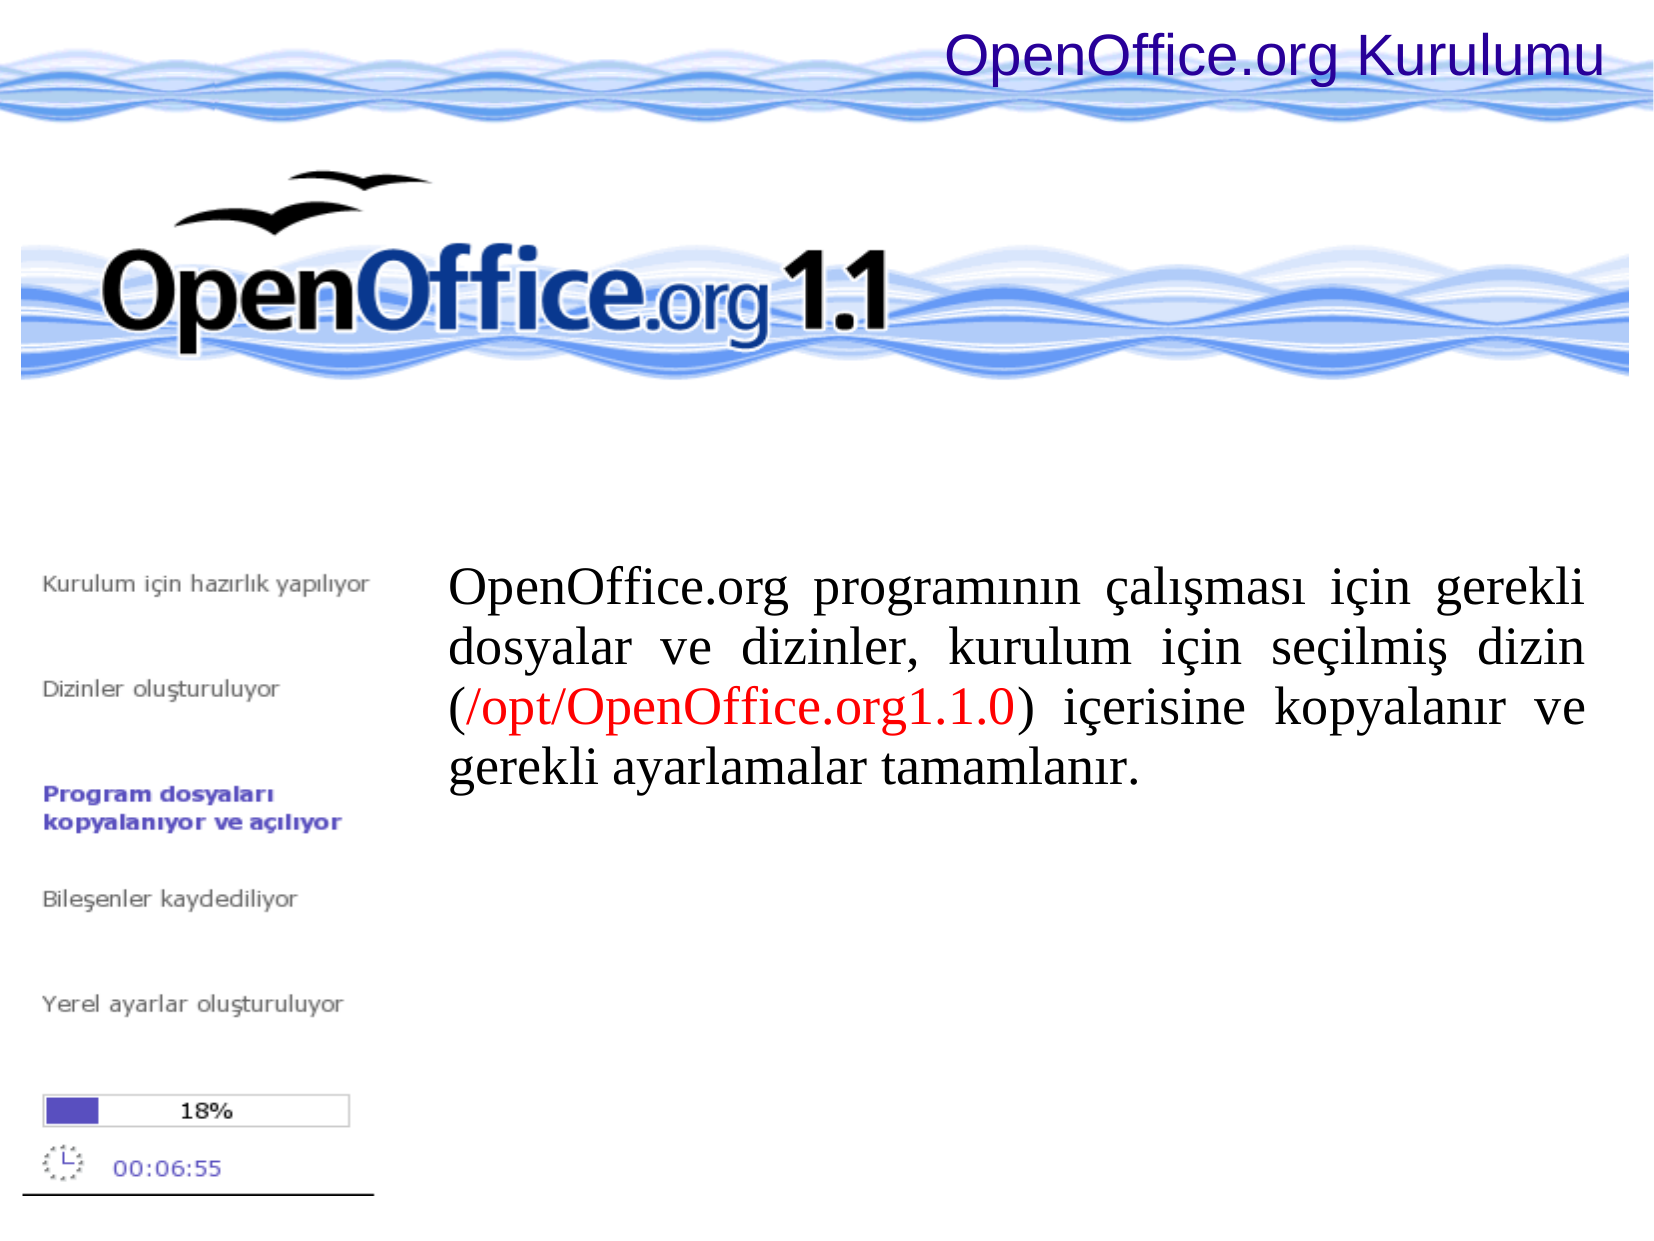

OpenOffice.org Kurulumu
OpenOffice.org programının çalışması için gerekli dosyalar ve dizinler, kurulum için seçilmiş dizin (/opt/OpenOffice.org1.1.0) içerisine kopyalanır ve gerekli ayarlamalar tamamlanır.